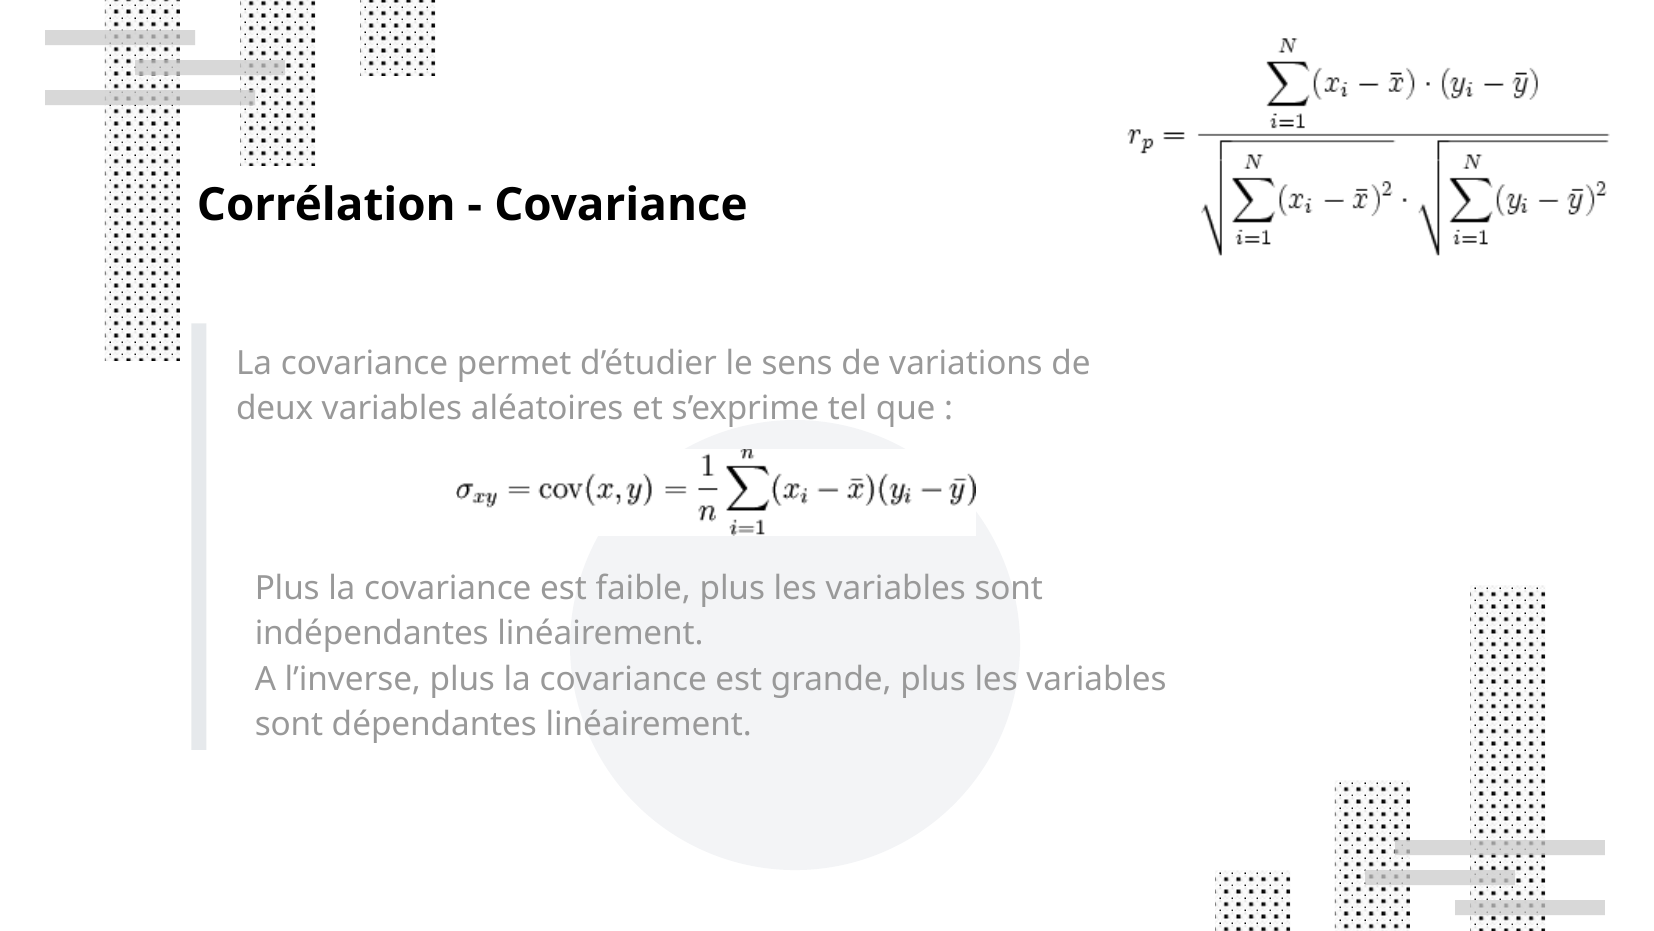

Corrélation - Covariance
La covariance permet d’étudier le sens de variations de deux variables aléatoires et s’exprime tel que :
Plus la covariance est faible, plus les variables sont indépendantes linéairement.
A l’inverse, plus la covariance est grande, plus les variables sont dépendantes linéairement.